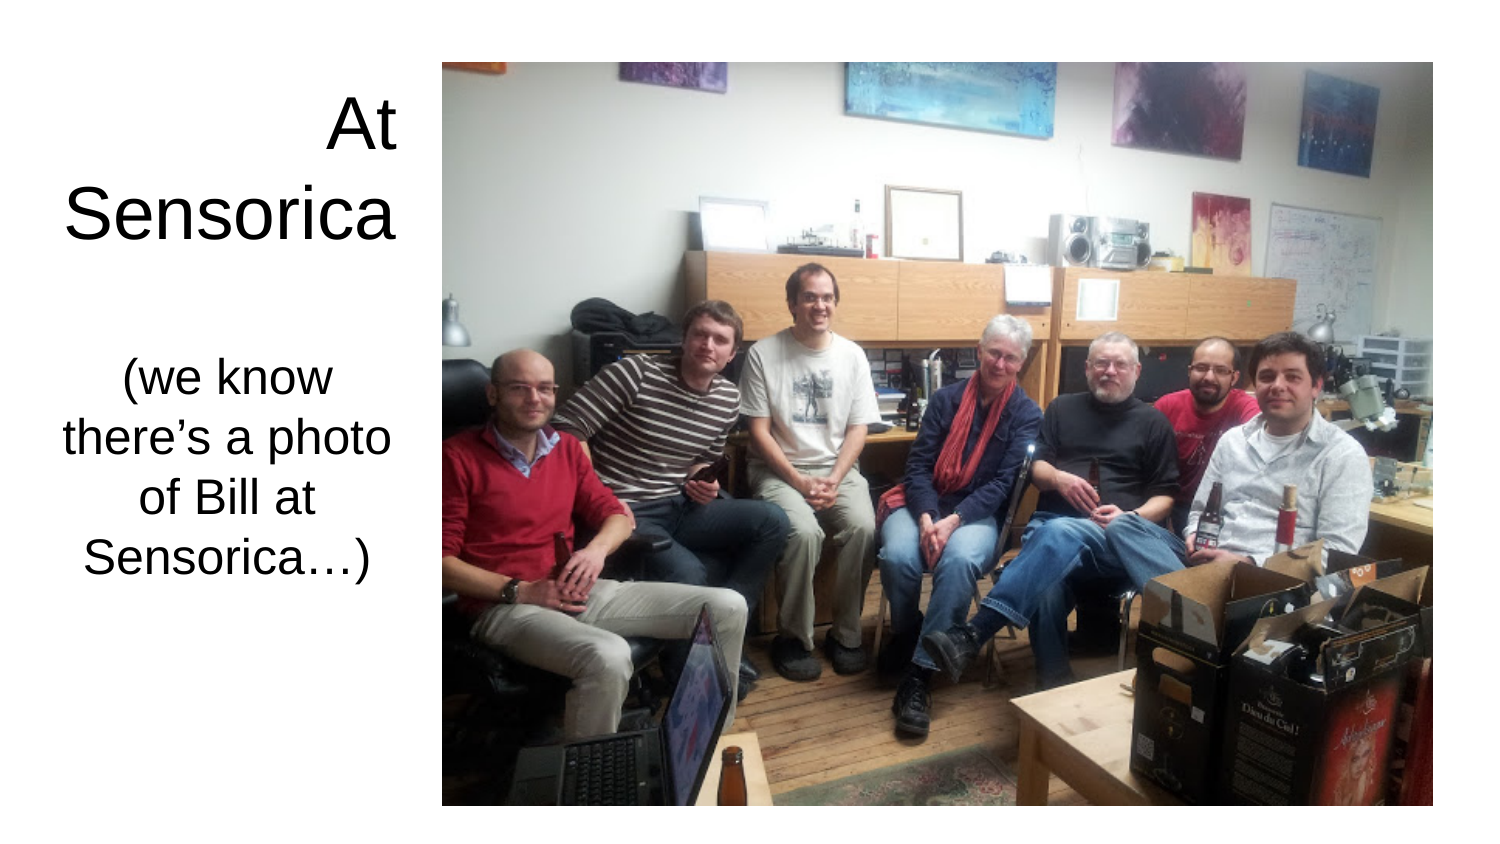

At Sensorica
(we know there’s a photo of Bill at Sensorica…)